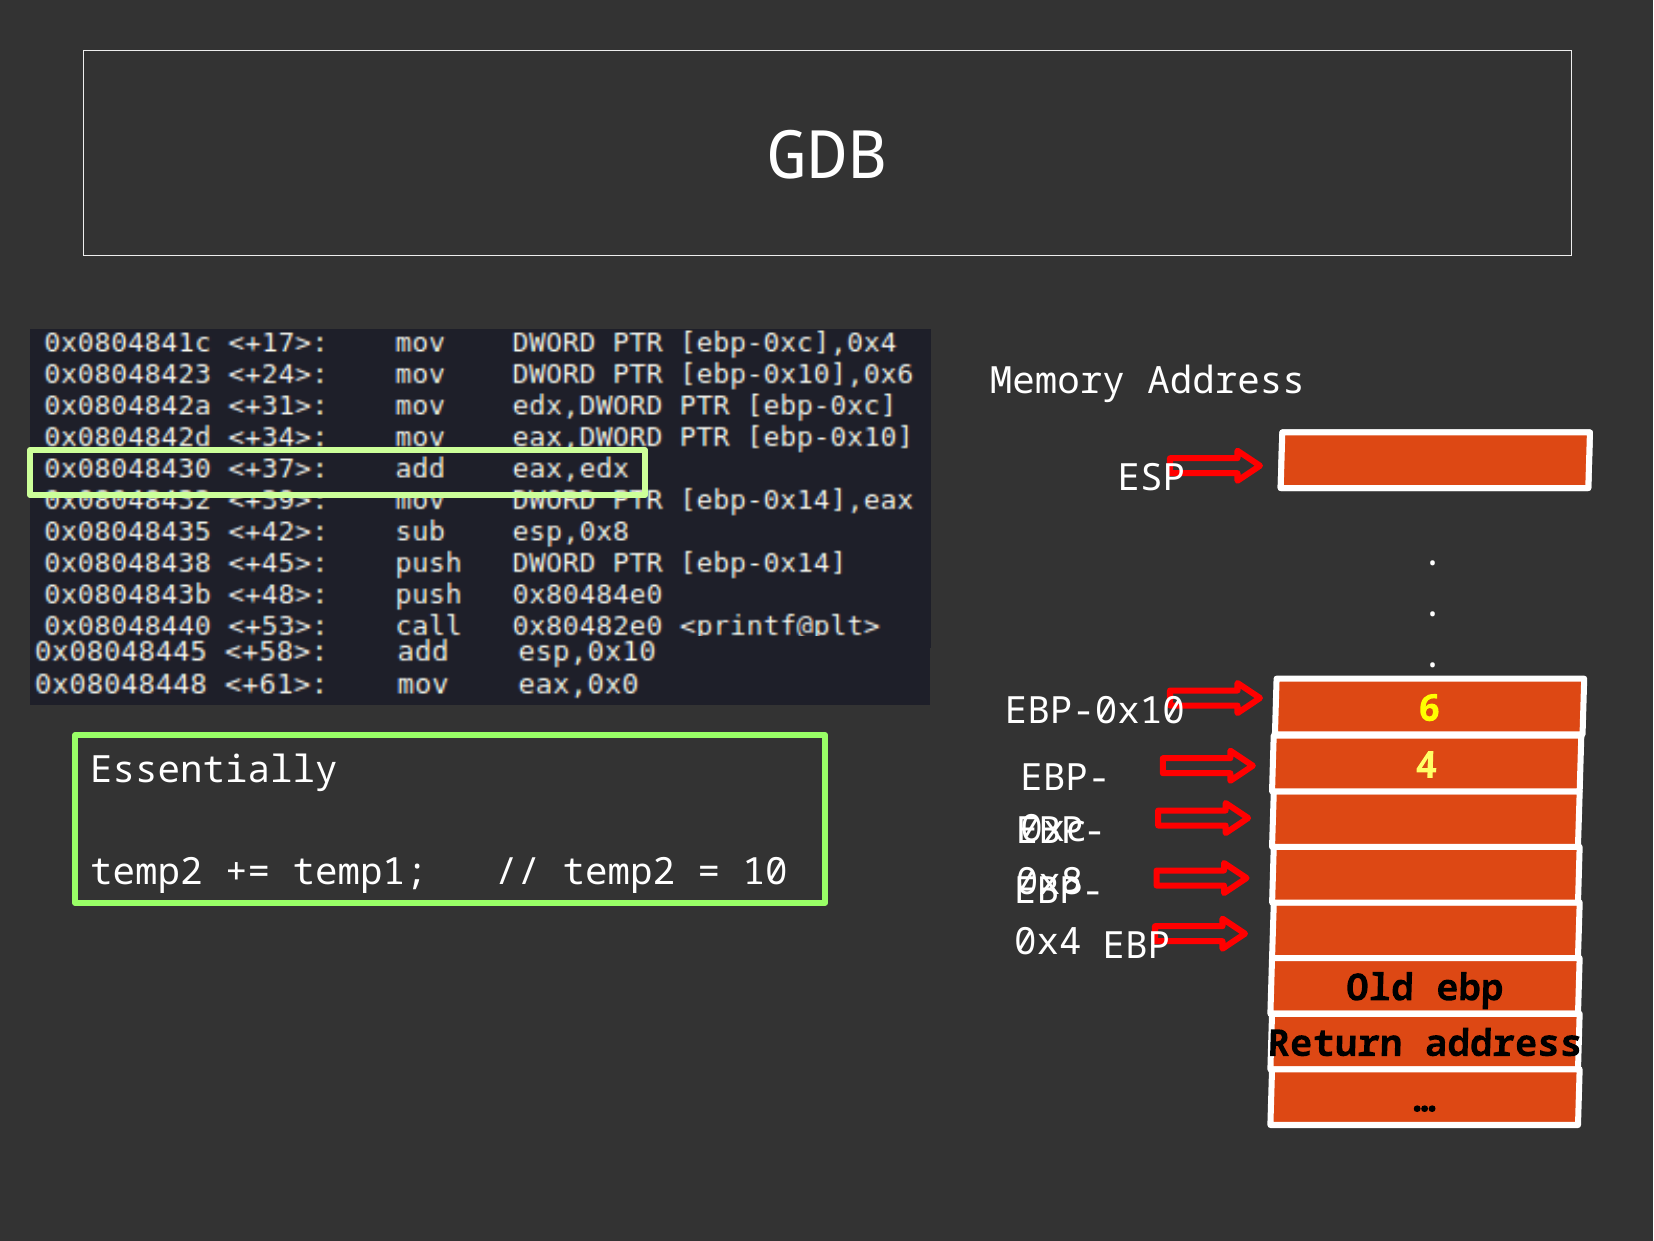

GDB
Memory Address
 ESP
.
.
.
EBP-0x10
6
Essentially
temp2 += temp1; // temp2 = 10
4
EBP-0xc
EBP-0x8
EBP-0x4
 EBP
Old ebp
Return address
…